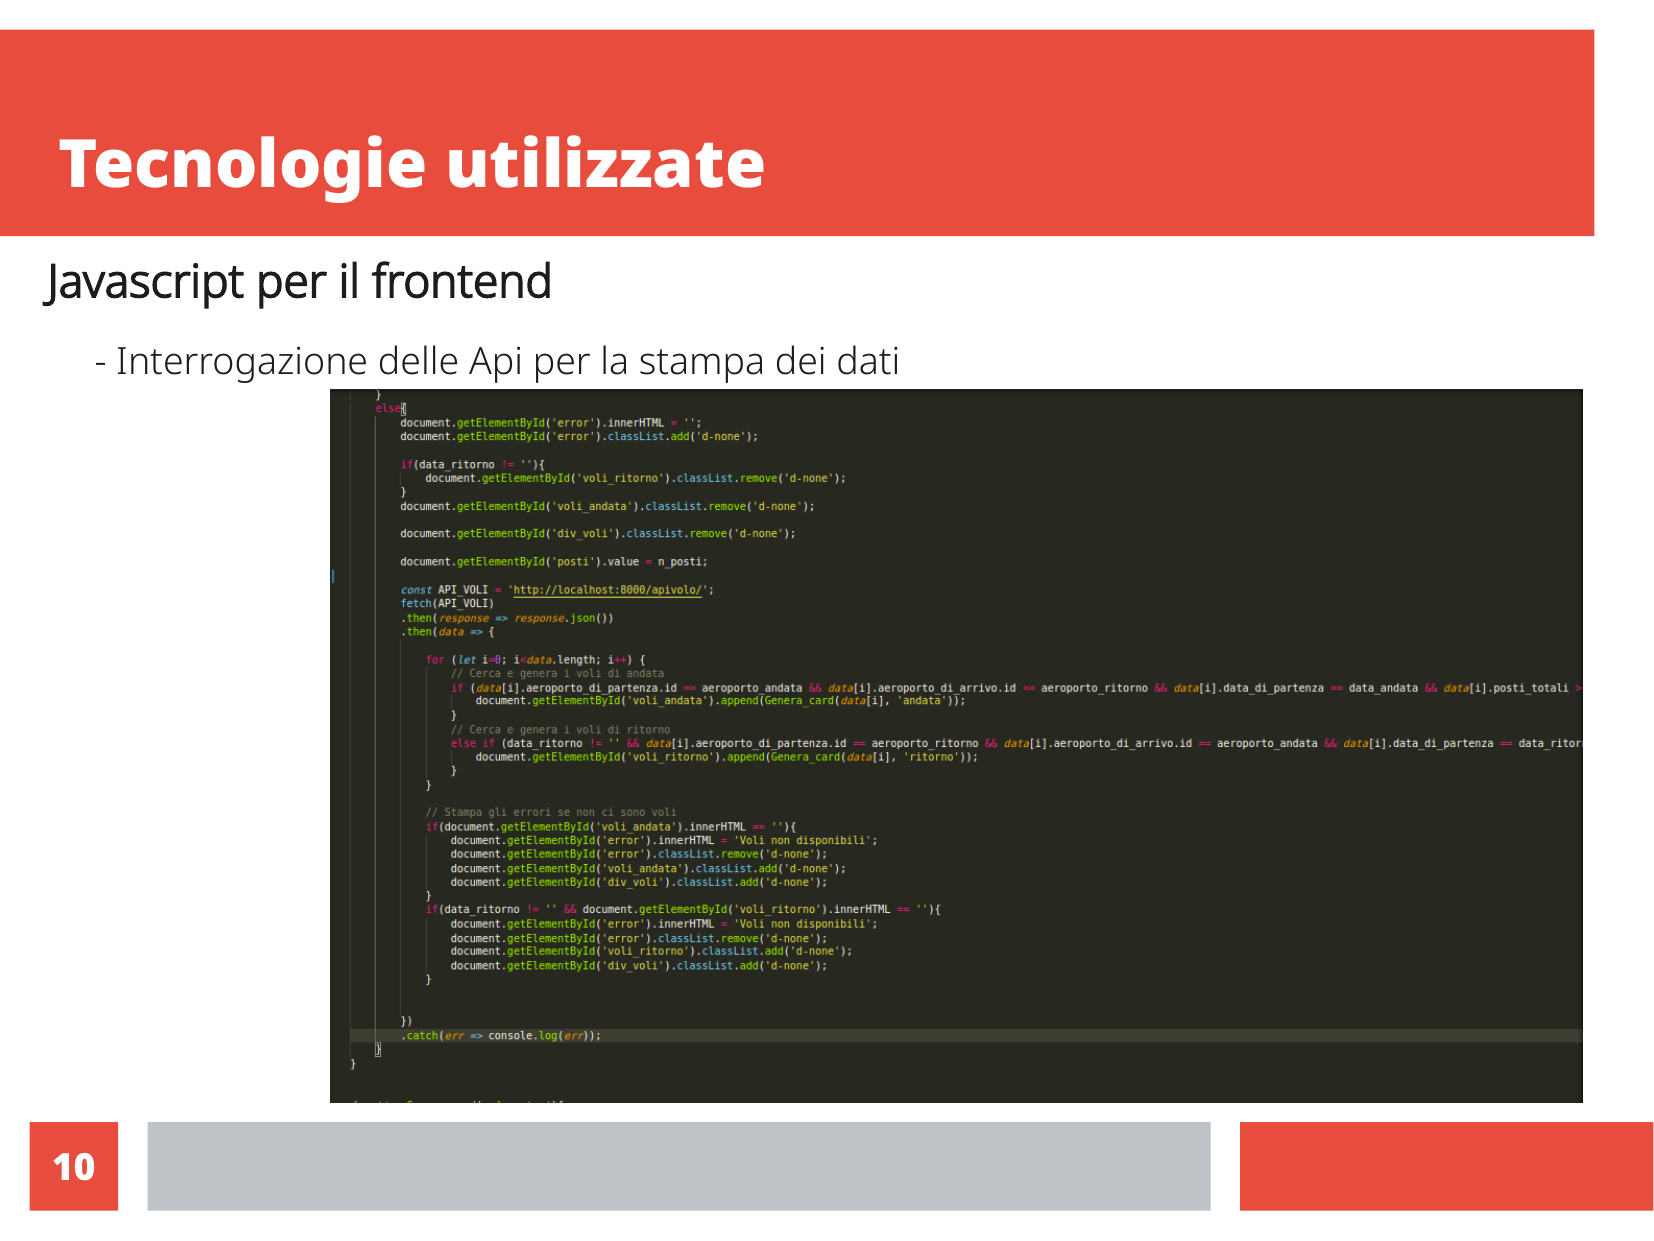

# Tecnologie utilizzate
Javascript per il frontend
- Interrogazione delle Api per la stampa dei dati
10